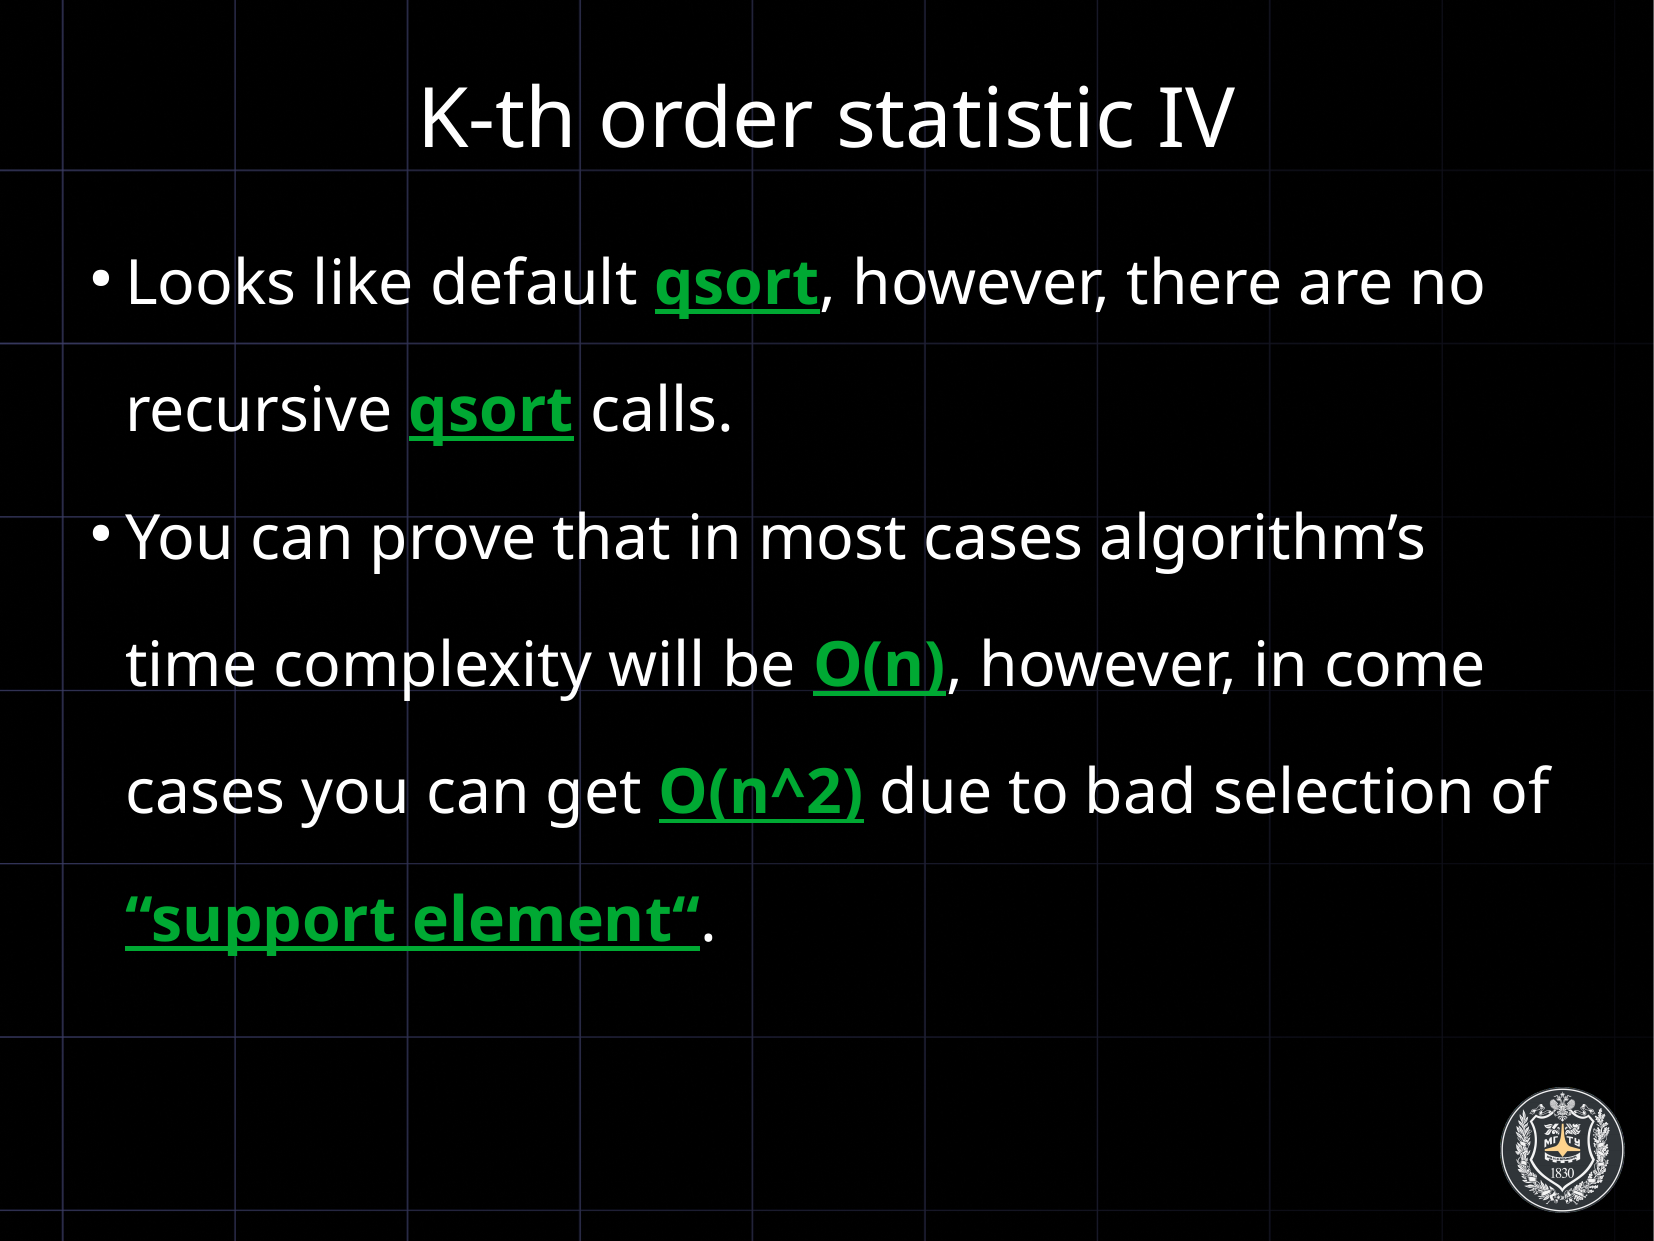

# K-th order statistic IV
Looks like default qsort, however, there are no recursive qsort calls.
You can prove that in most cases algorithm’s time complexity will be O(n), however, in come cases you can get O(n^2) due to bad selection of “support element“.